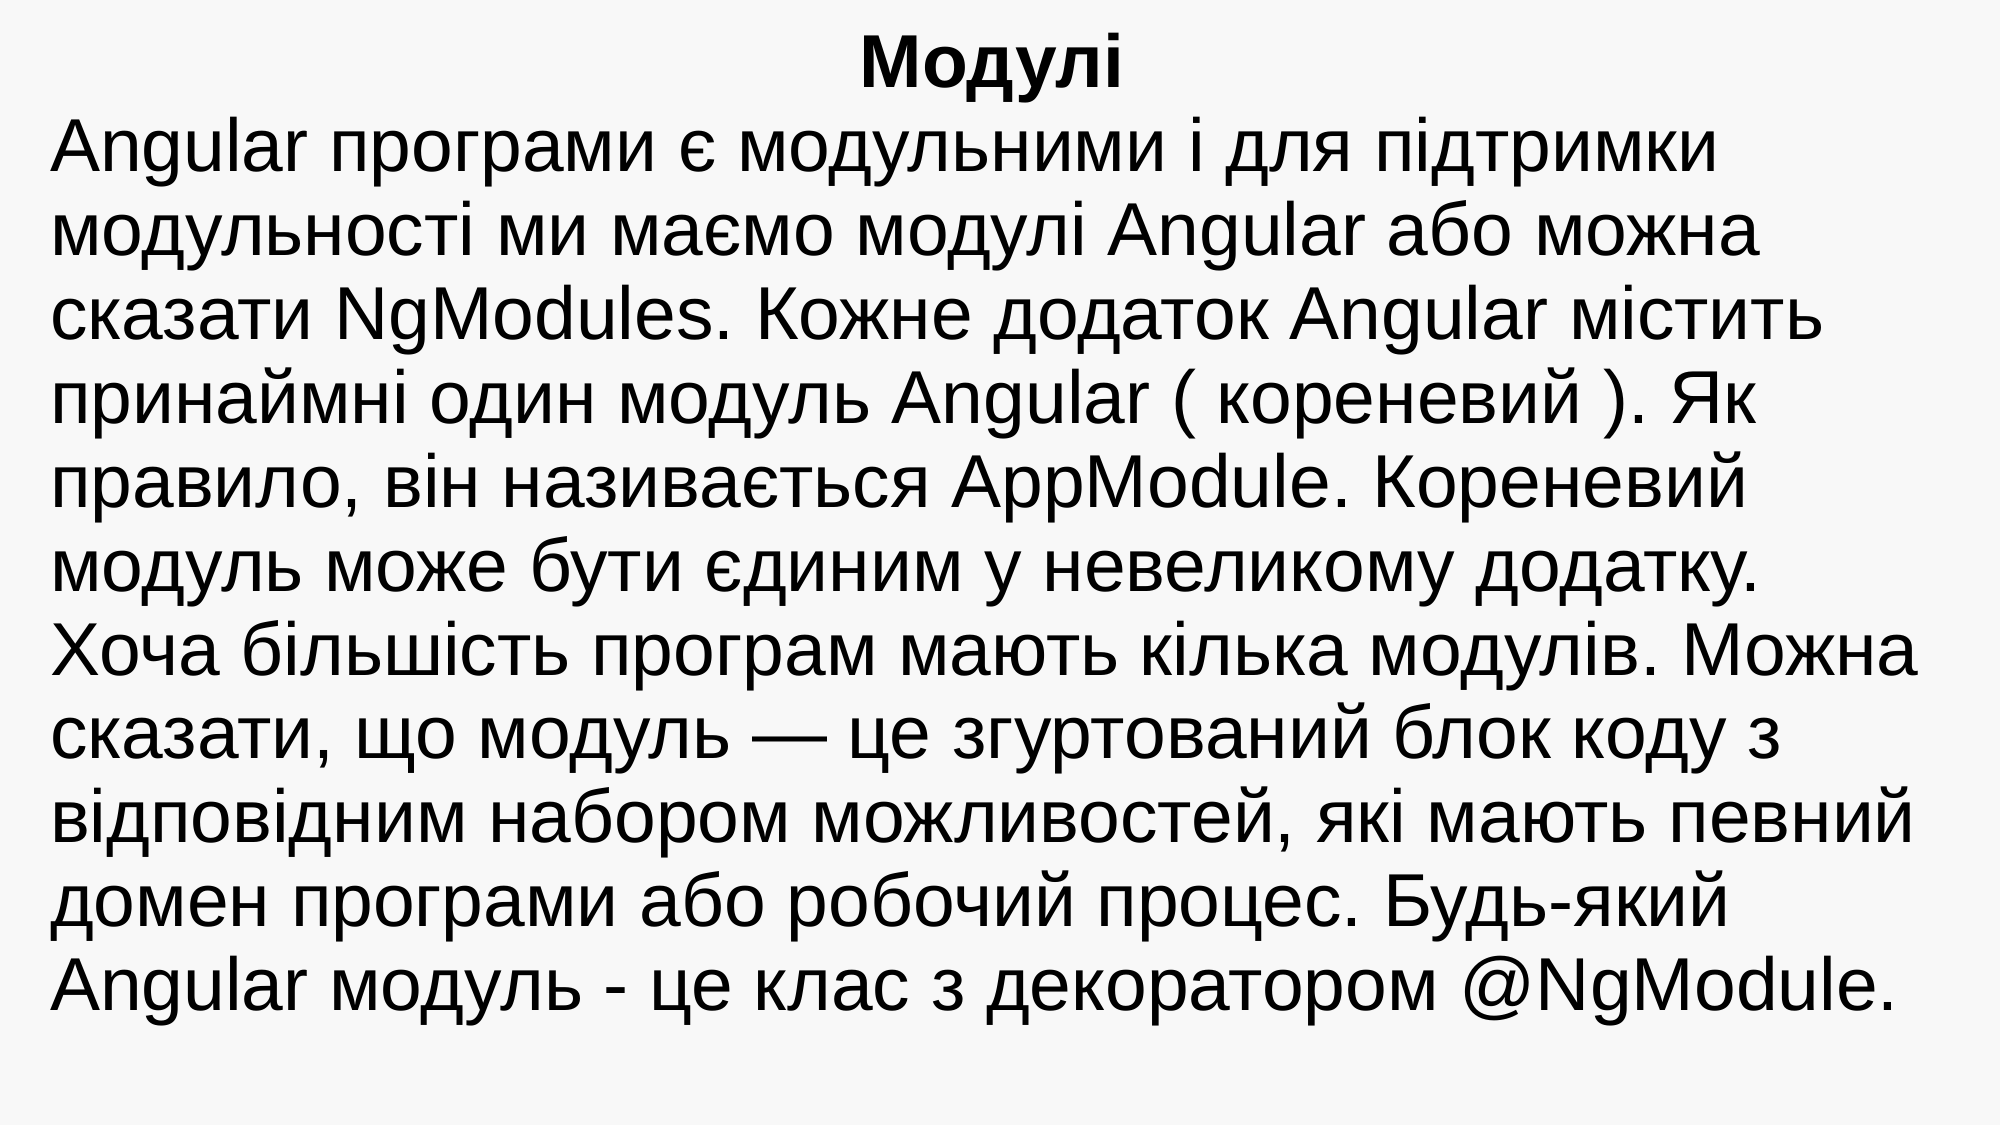

Модулі
Angular програми є модульними і для підтримки модульності ми маємо модулі Angular або можна сказати NgModules. Кожне додаток Angular містить принаймні один модуль Angular ( кореневий ). Як правило, він називається AppModule. Кореневий модуль може бути єдиним у невеликому додатку. Хоча більшість програм мають кілька модулів. Можна сказати, що модуль — це згуртований блок коду з відповідним набором можливостей, які мають певний домен програми або робочий процес. Будь-який Angular модуль - це клас з декоратором @NgModule.